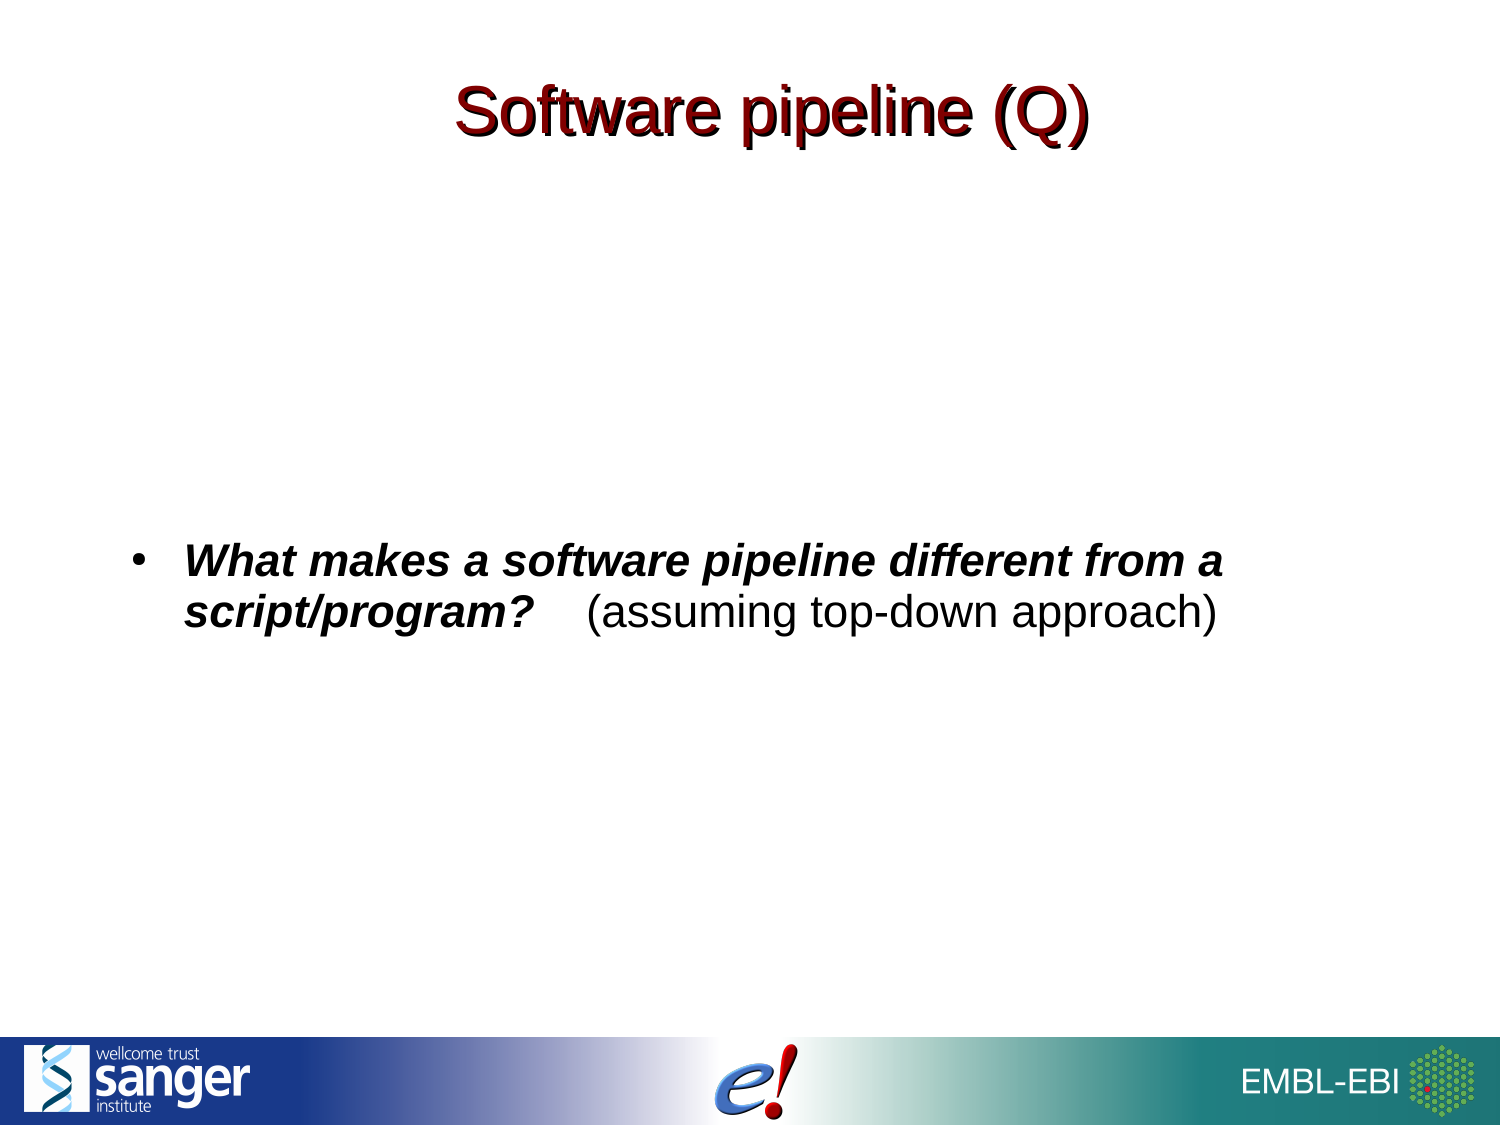

Software pipeline (Q)
# What makes a software pipeline different from a script/program? (assuming top-down approach)